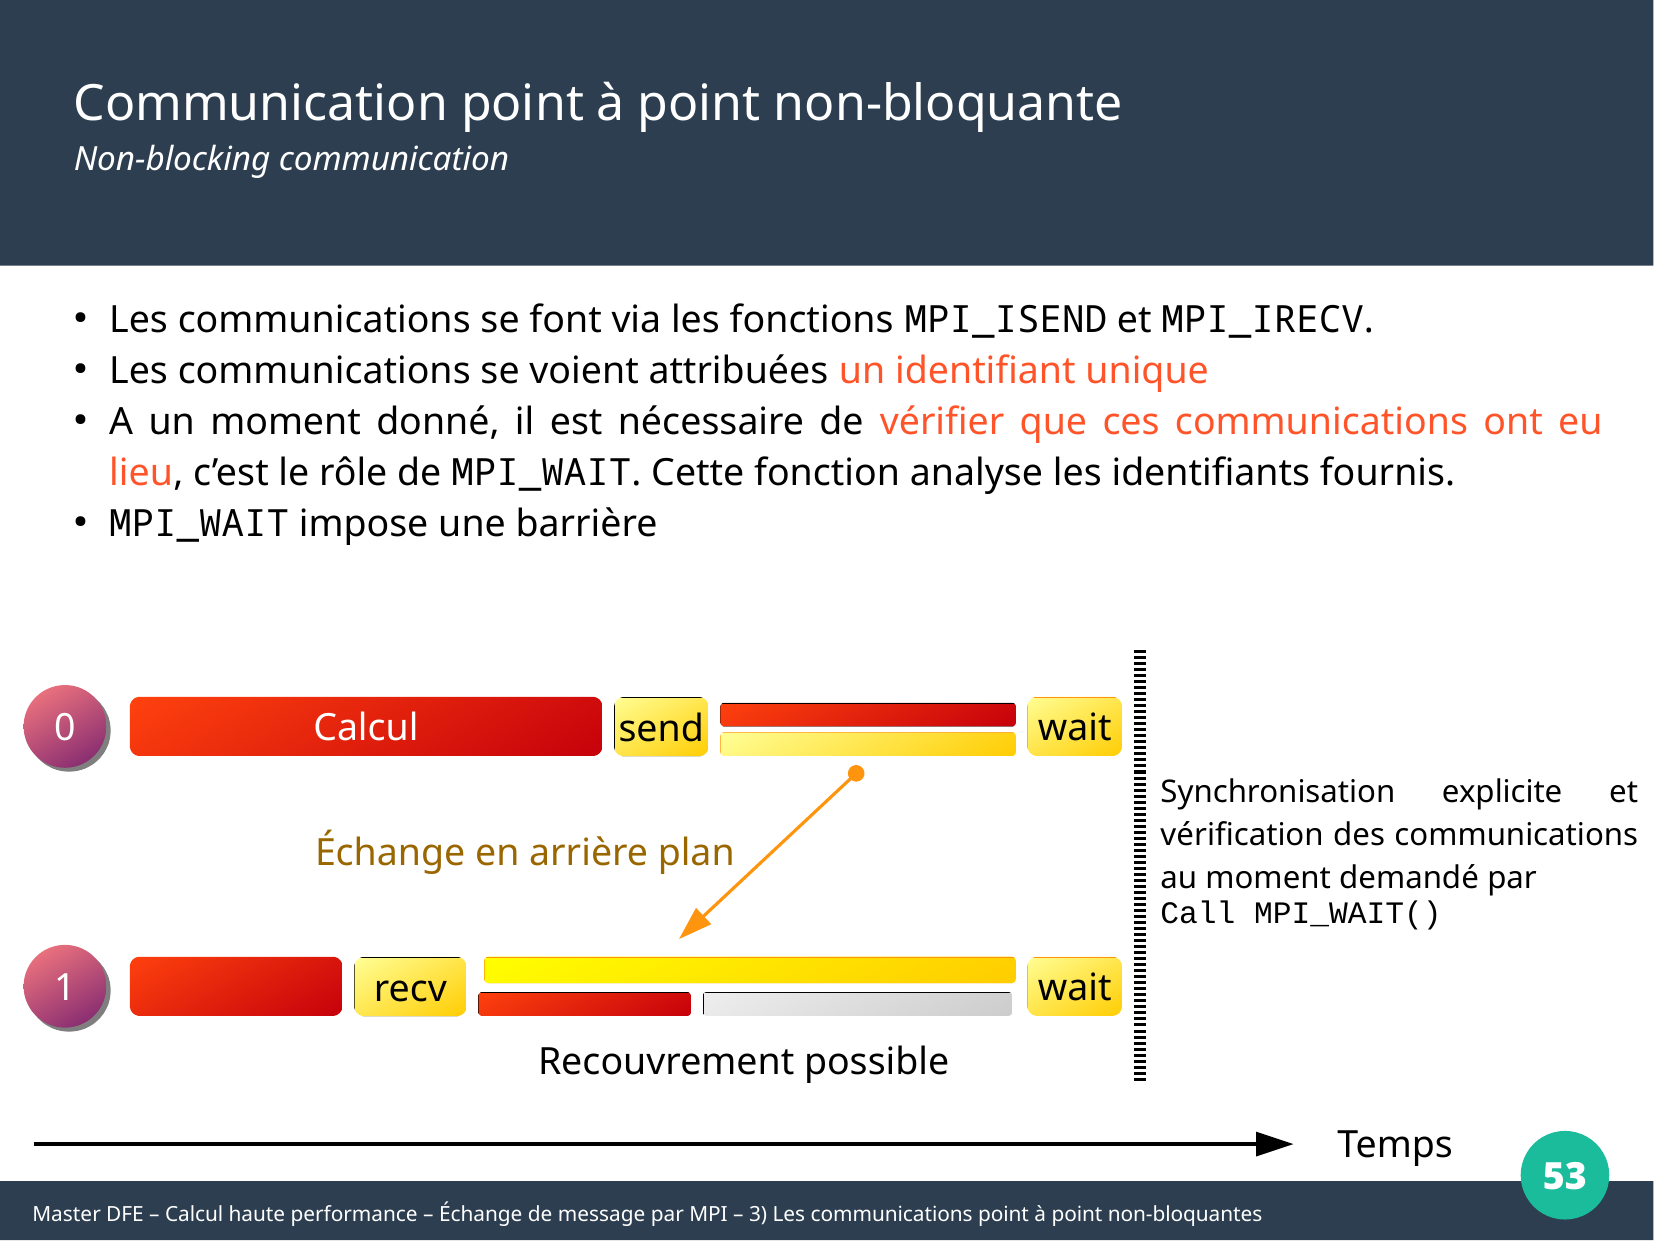

Communication point à point non-bloquante
Non-blocking communication
Les communications se font via les fonctions MPI_ISEND et MPI_IRECV.
Les communications se voient attribuées un identifiant unique
A un moment donné, il est nécessaire de vérifier que ces communications ont eu lieu, c’est le rôle de MPI_WAIT. Cette fonction analyse les identifiants fournis.
MPI_WAIT impose une barrière
0
Calcul
wait
send
Synchronisation explicite et vérification des communications au moment demandé par
Call MPI_WAIT()
Échange en arrière plan
1
wait
recv
Recouvrement possible
Temps
53
Master DFE – Calcul haute performance – Échange de message par MPI – 3) Les communications point à point non-bloquantes